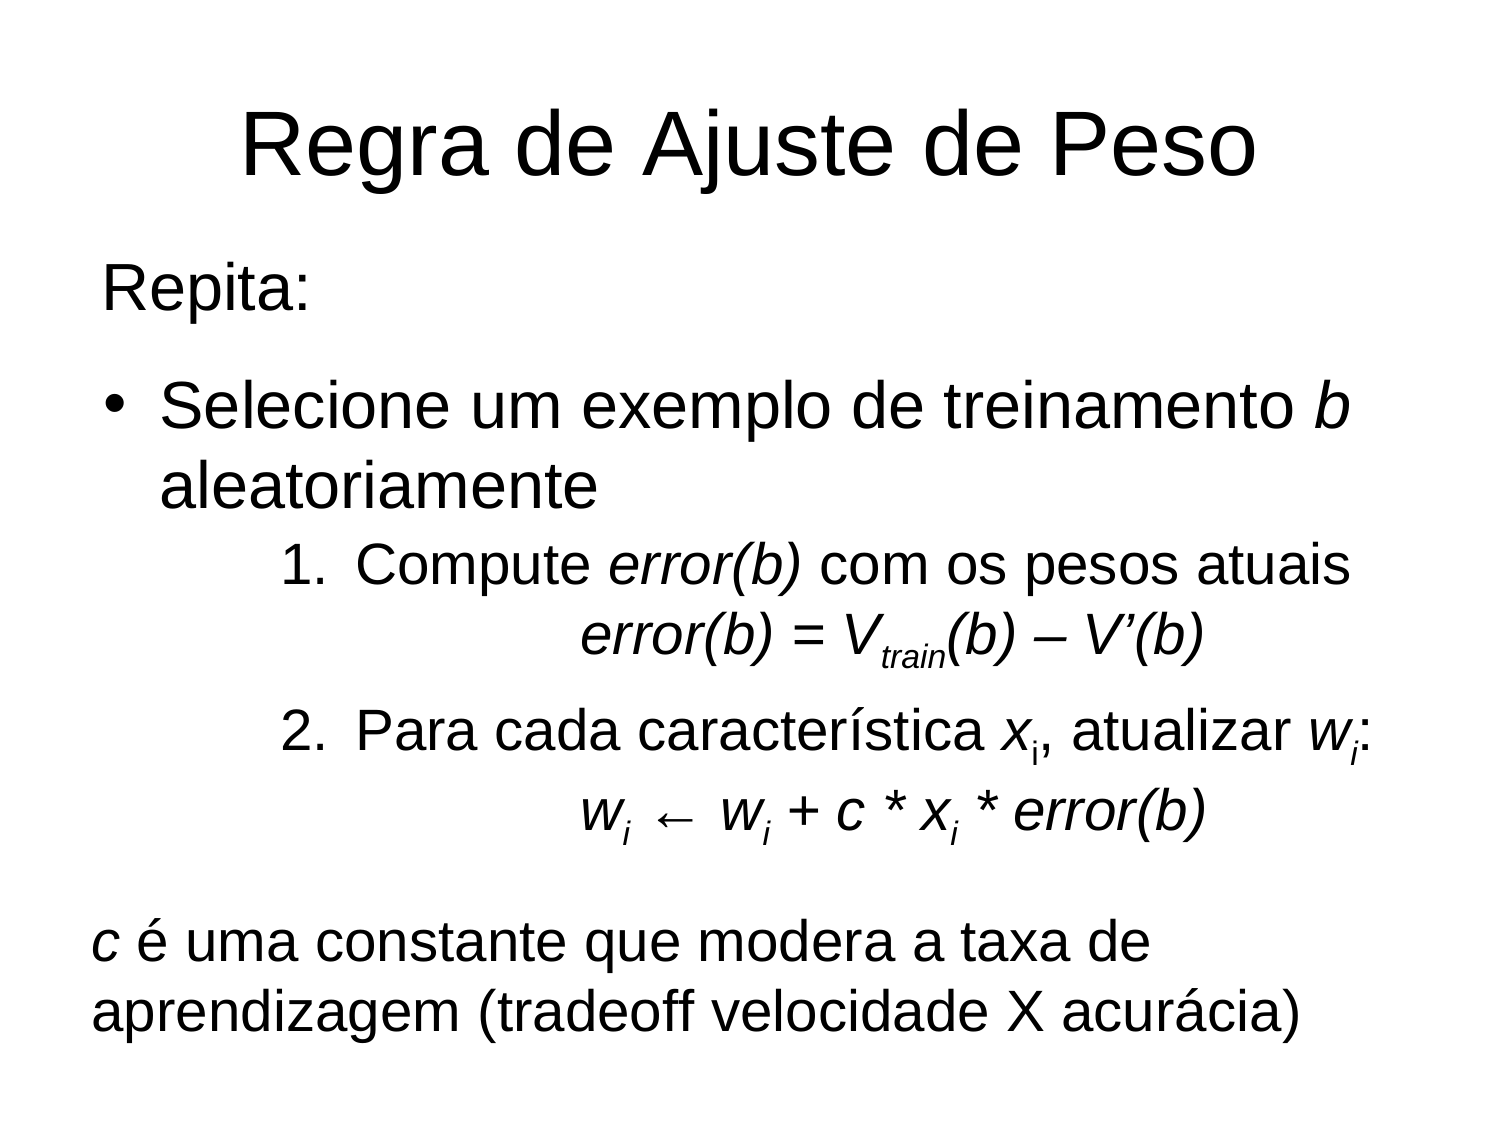

# Regra de Ajuste de Peso
Repita:
Selecione um exemplo de treinamento b aleatoriamente
Compute error(b) com os pesos atuais
		error(b) = Vtrain(b) – V’(b)
Para cada característica xi, atualizar wi:
		wi ← wi + c * xi * error(b)
c é uma constante que modera a taxa de aprendizagem (tradeoff velocidade X acurácia)